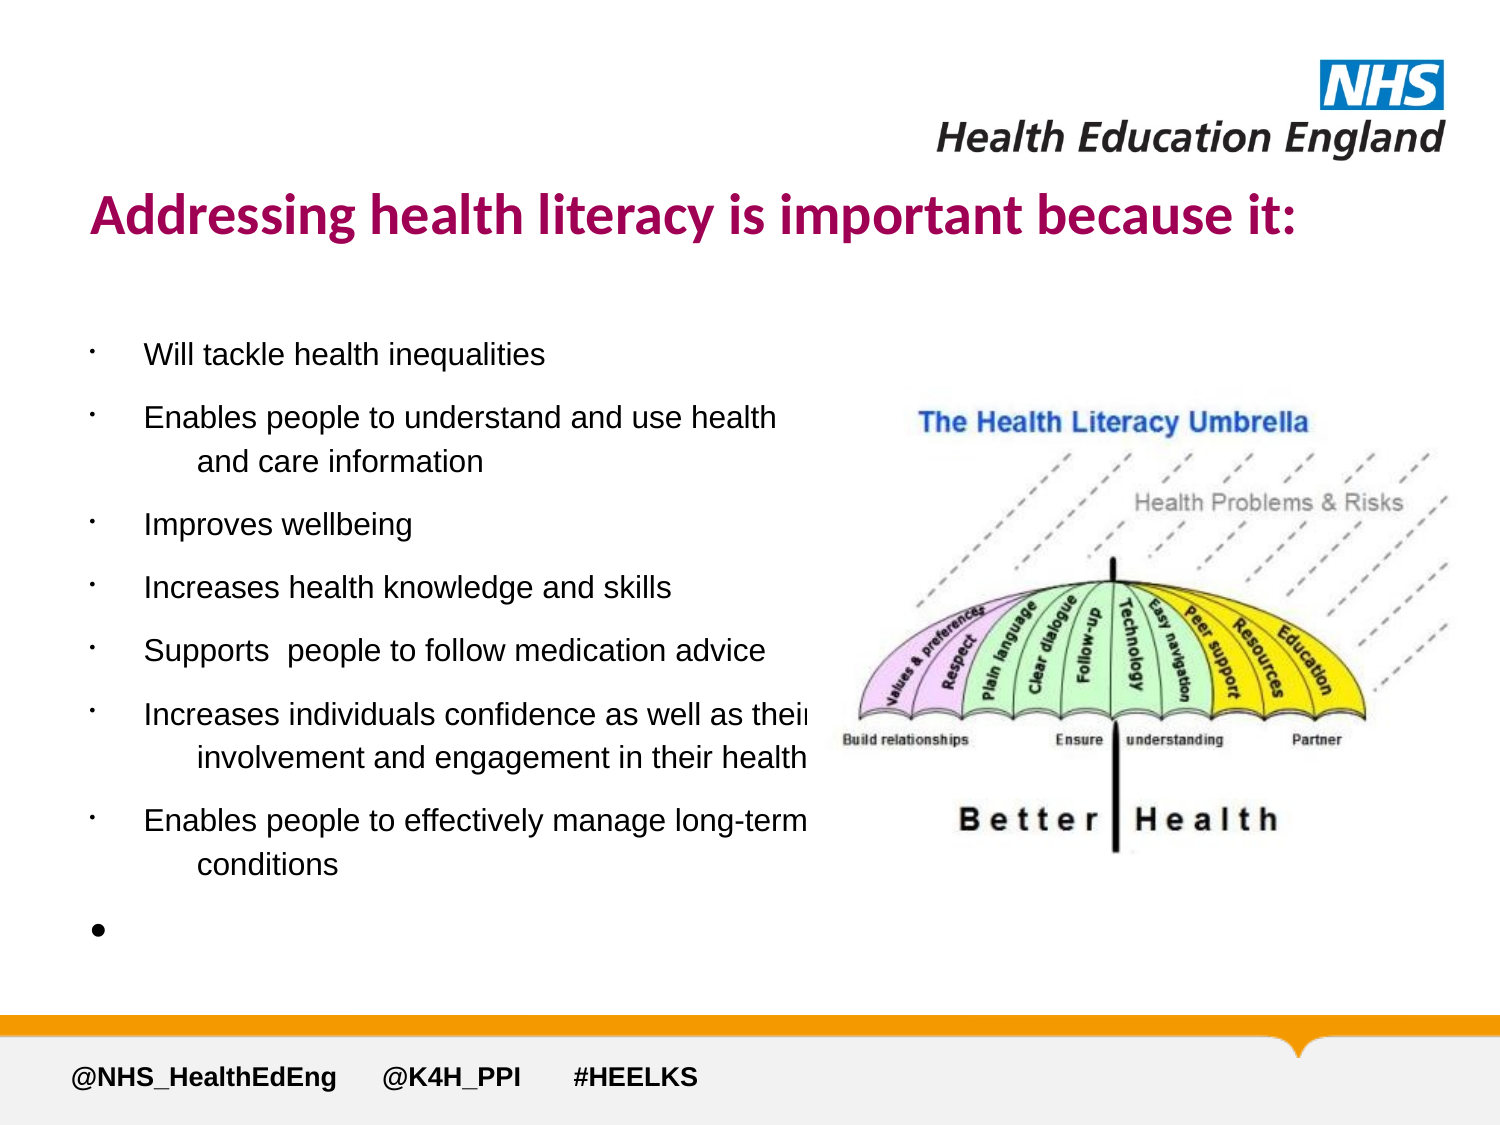

# Addressing health literacy is important because it:
Will tackle health inequalities
Enables people to understand and use health and care information
Improves wellbeing
Increases health knowledge and skills
Supports  people to follow medication advice
Increases individuals confidence as well as their involvement and engagement in their health
Enables people to effectively manage long-term conditions
@NHS_HealthEdEng @K4H_PPI #HEELKS